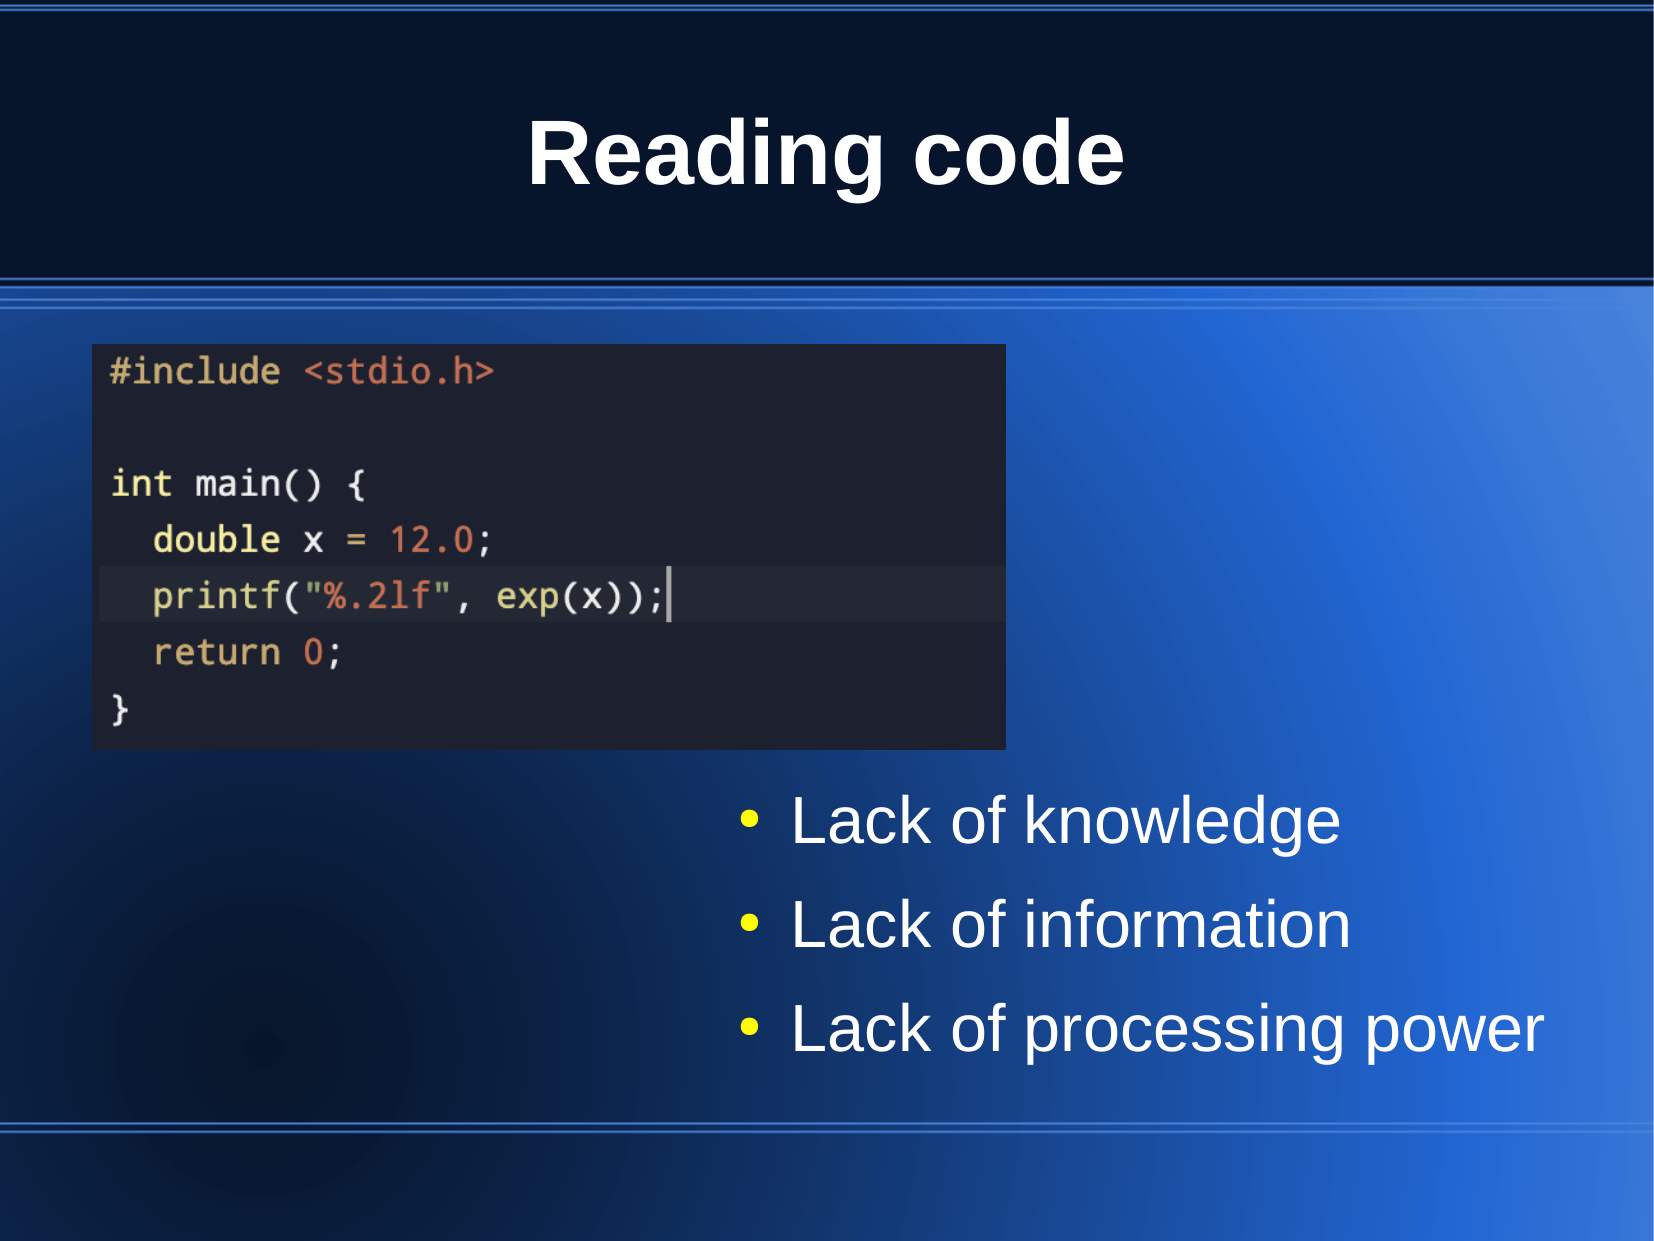

# Reading code
Lack of knowledge
Lack of information
Lack of processing power